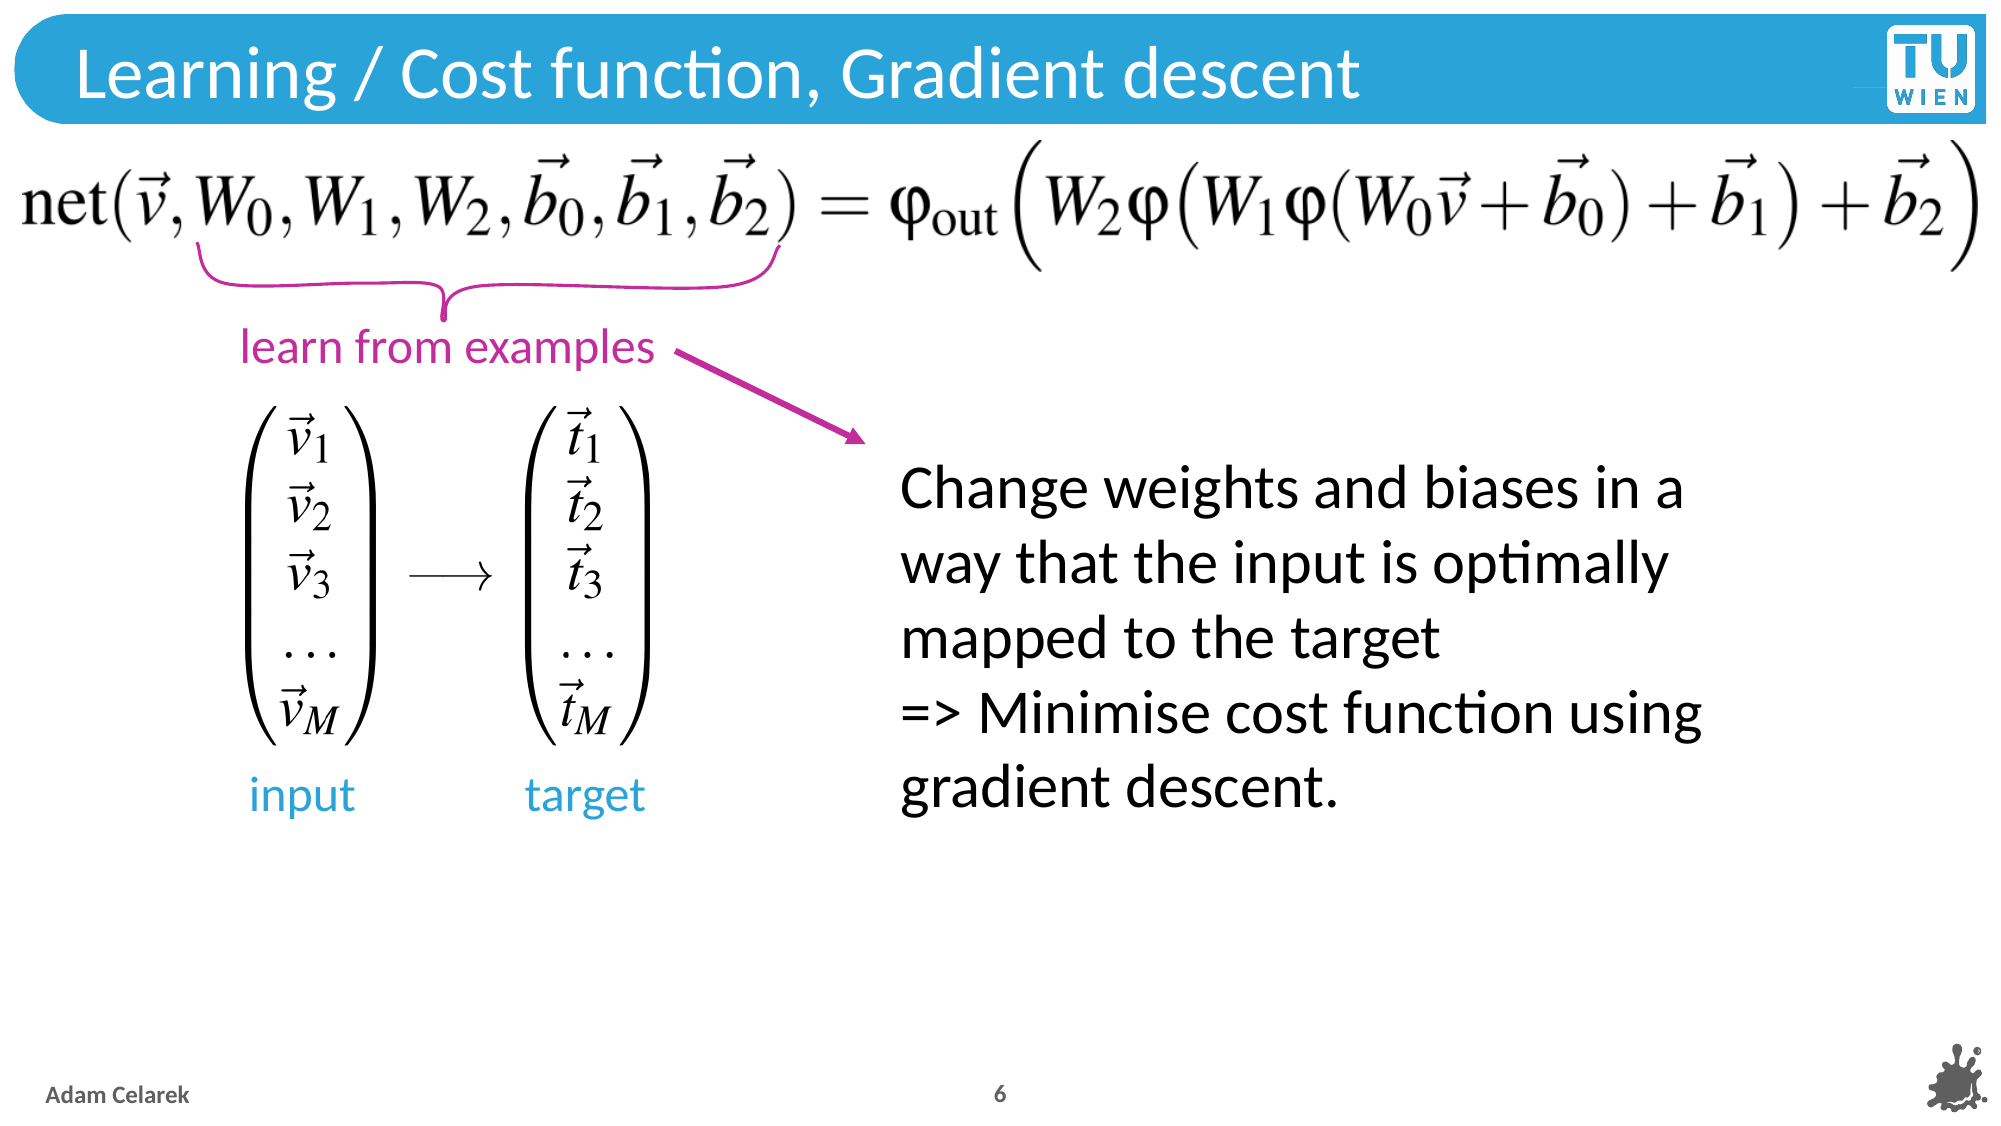

# Learning / Cost function, Gradient descent
learn from examples
Change weights and biases in a way that the input is optimally mapped to the target
=> Minimise cost function using gradient descent.
input target
Adam Celarek